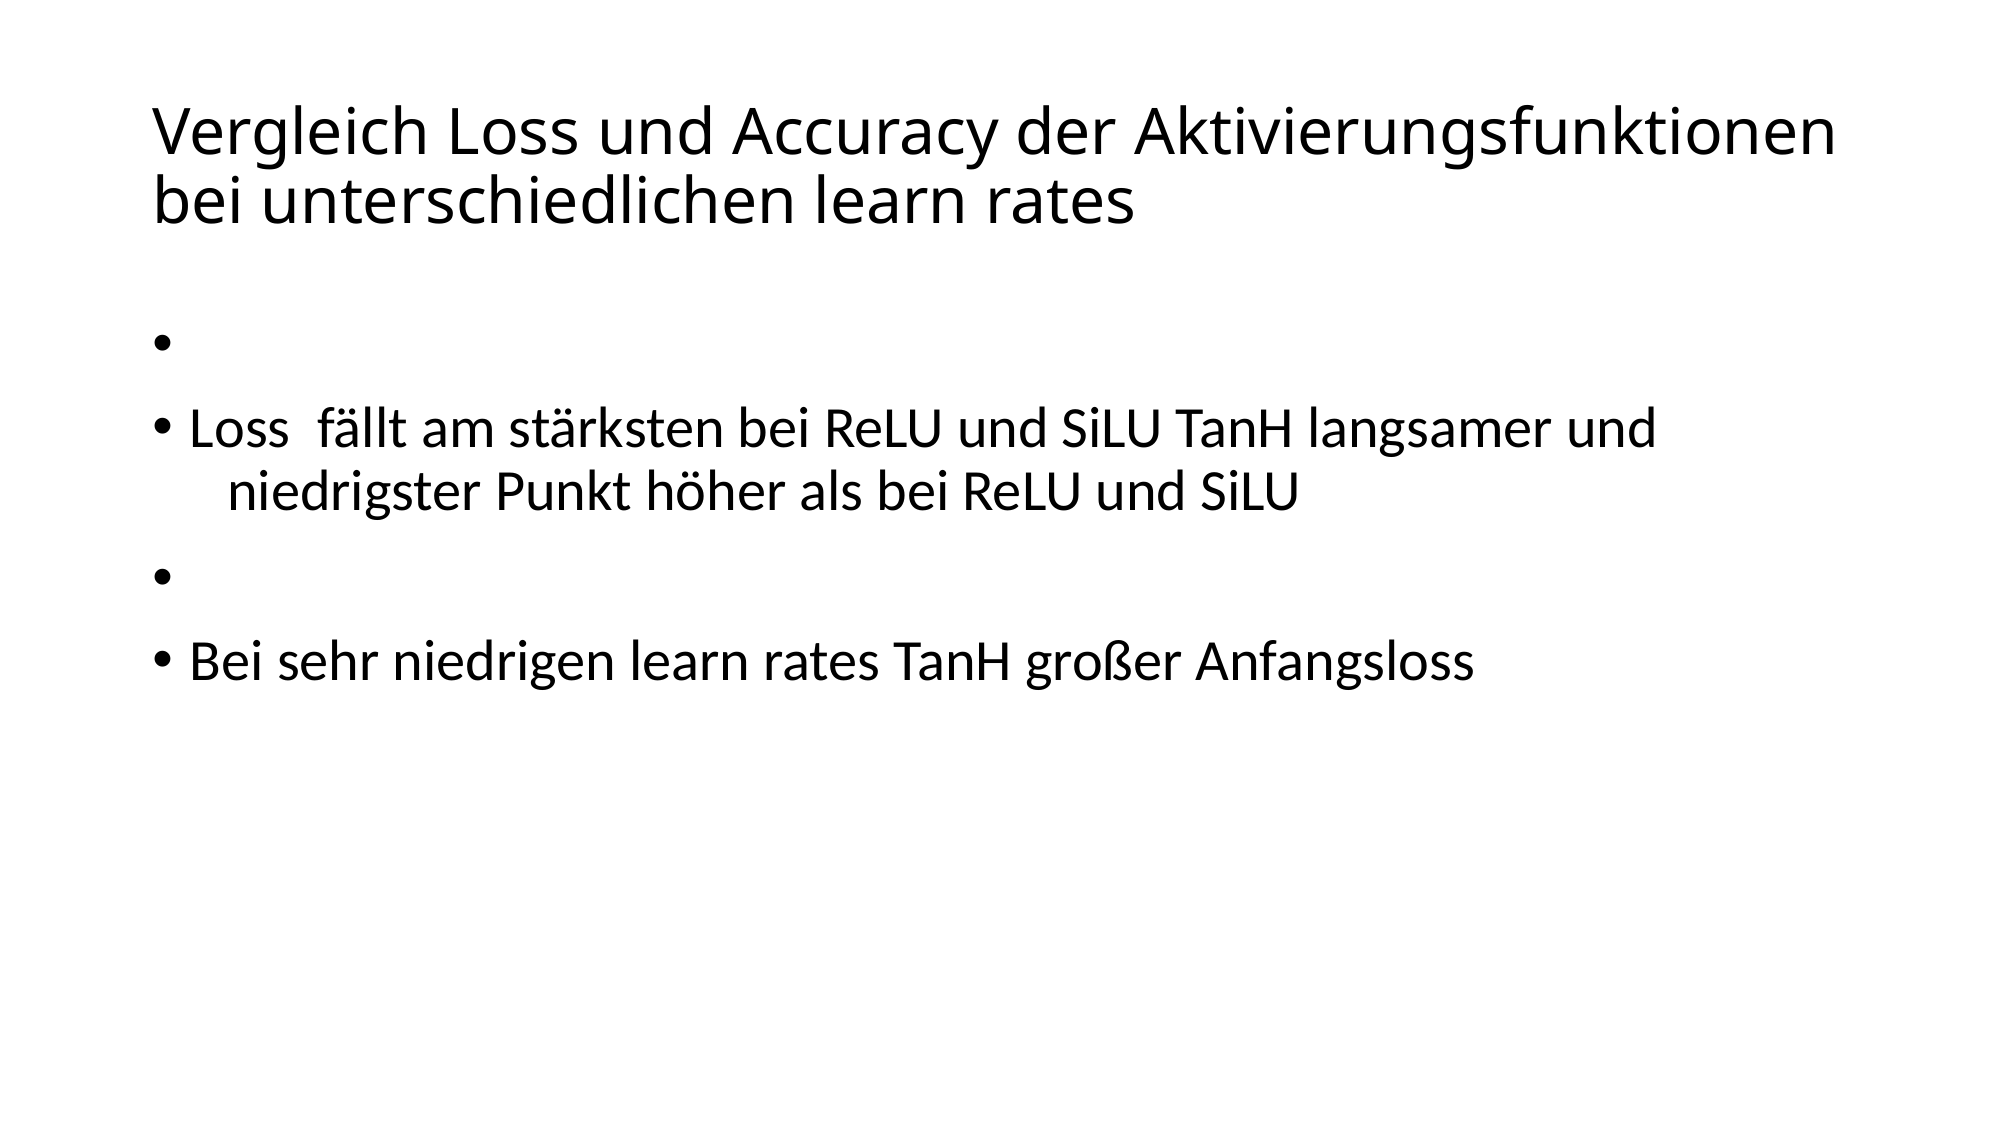

# Vergleich Loss und Accuracy der Aktivierungsfunktionen bei unterschiedlichen learn rates
Loss fällt am stärksten bei ReLU und SiLU TanH langsamer und niedrigster Punkt höher als bei ReLU und SiLU
Bei sehr niedrigen learn rates TanH großer Anfangsloss